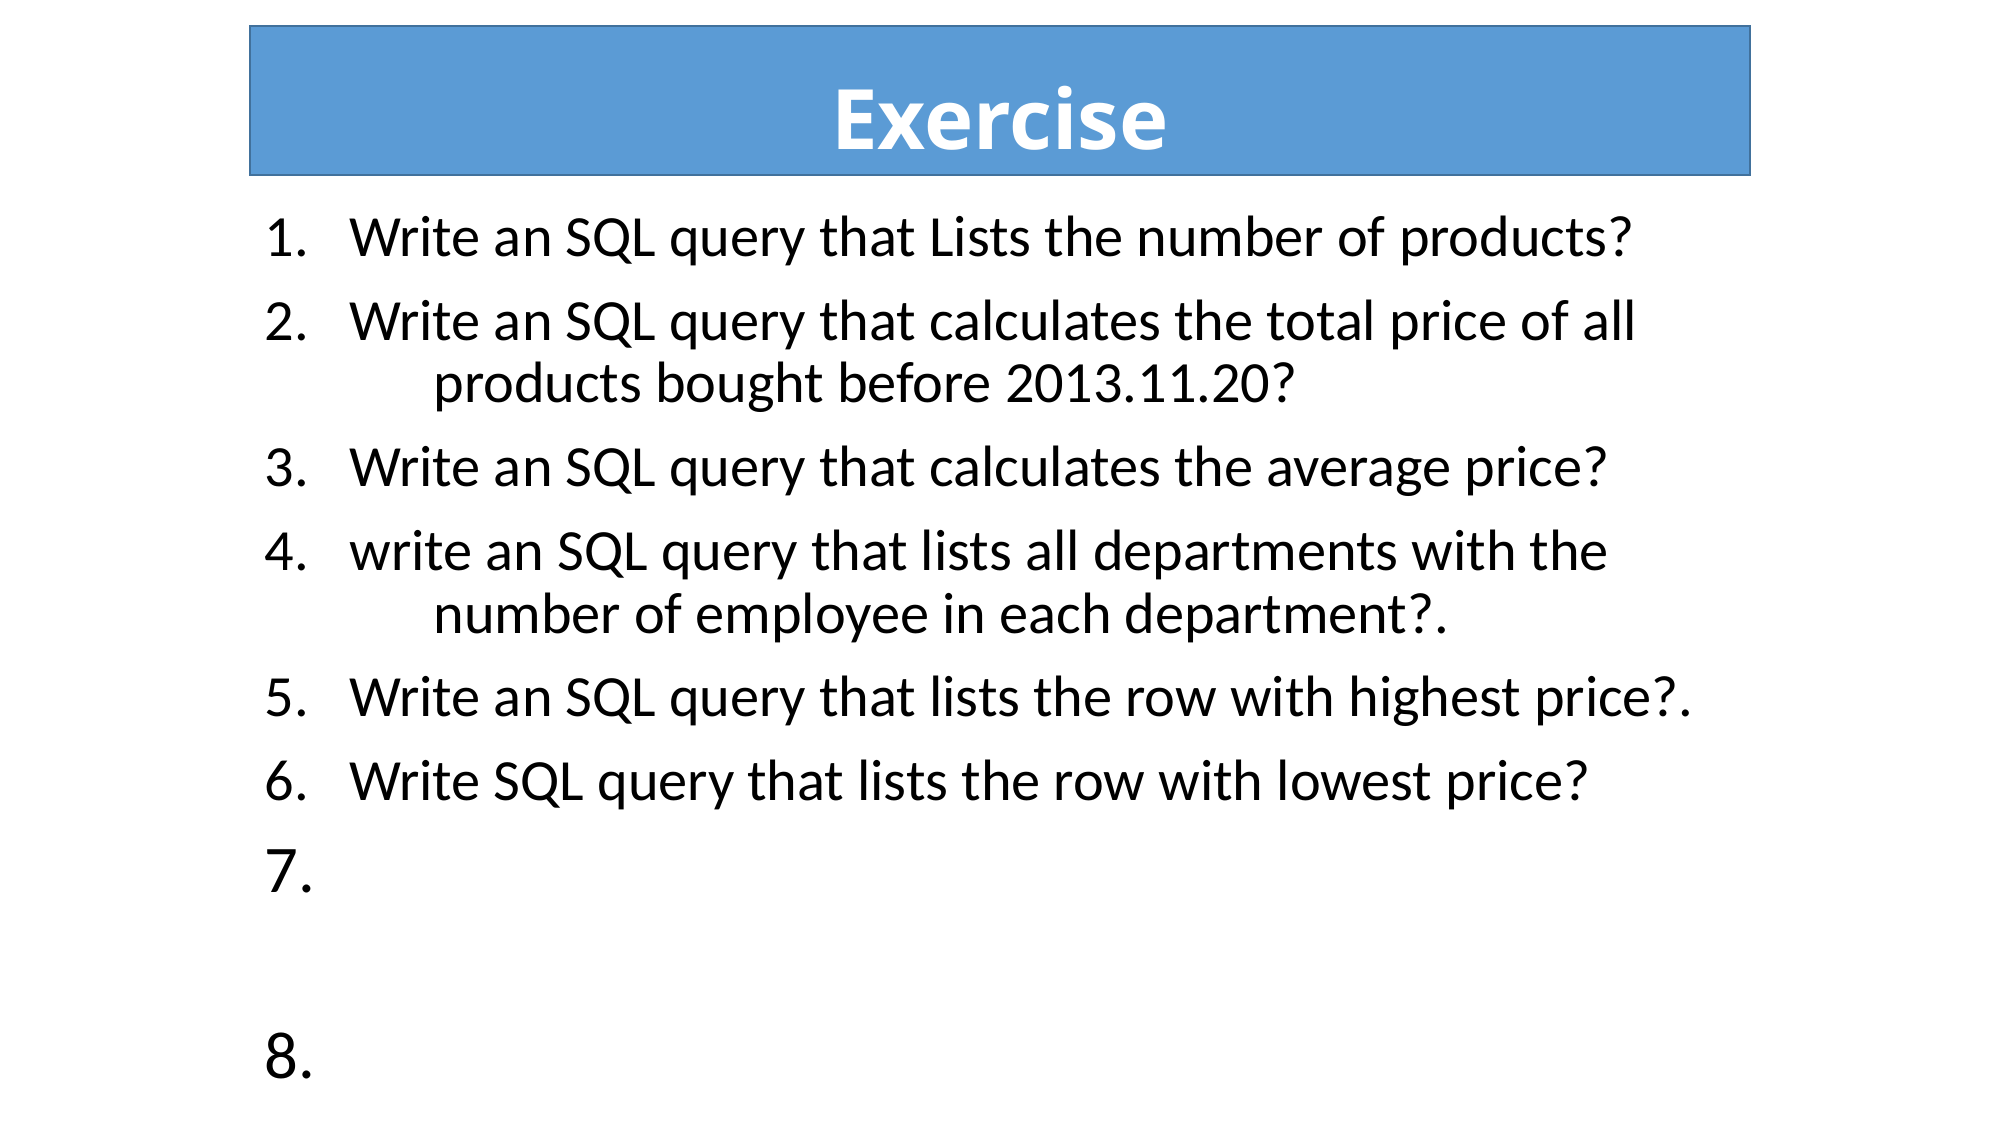

# Exercise
Write an SQL query that Lists the number of products?
Write an SQL query that calculates the total price of all products bought before 2013.11.20?
Write an SQL query that calculates the average price?
write an SQL query that lists all departments with the number of employee in each department?.
Write an SQL query that lists the row with highest price?.
Write SQL query that lists the row with lowest price?